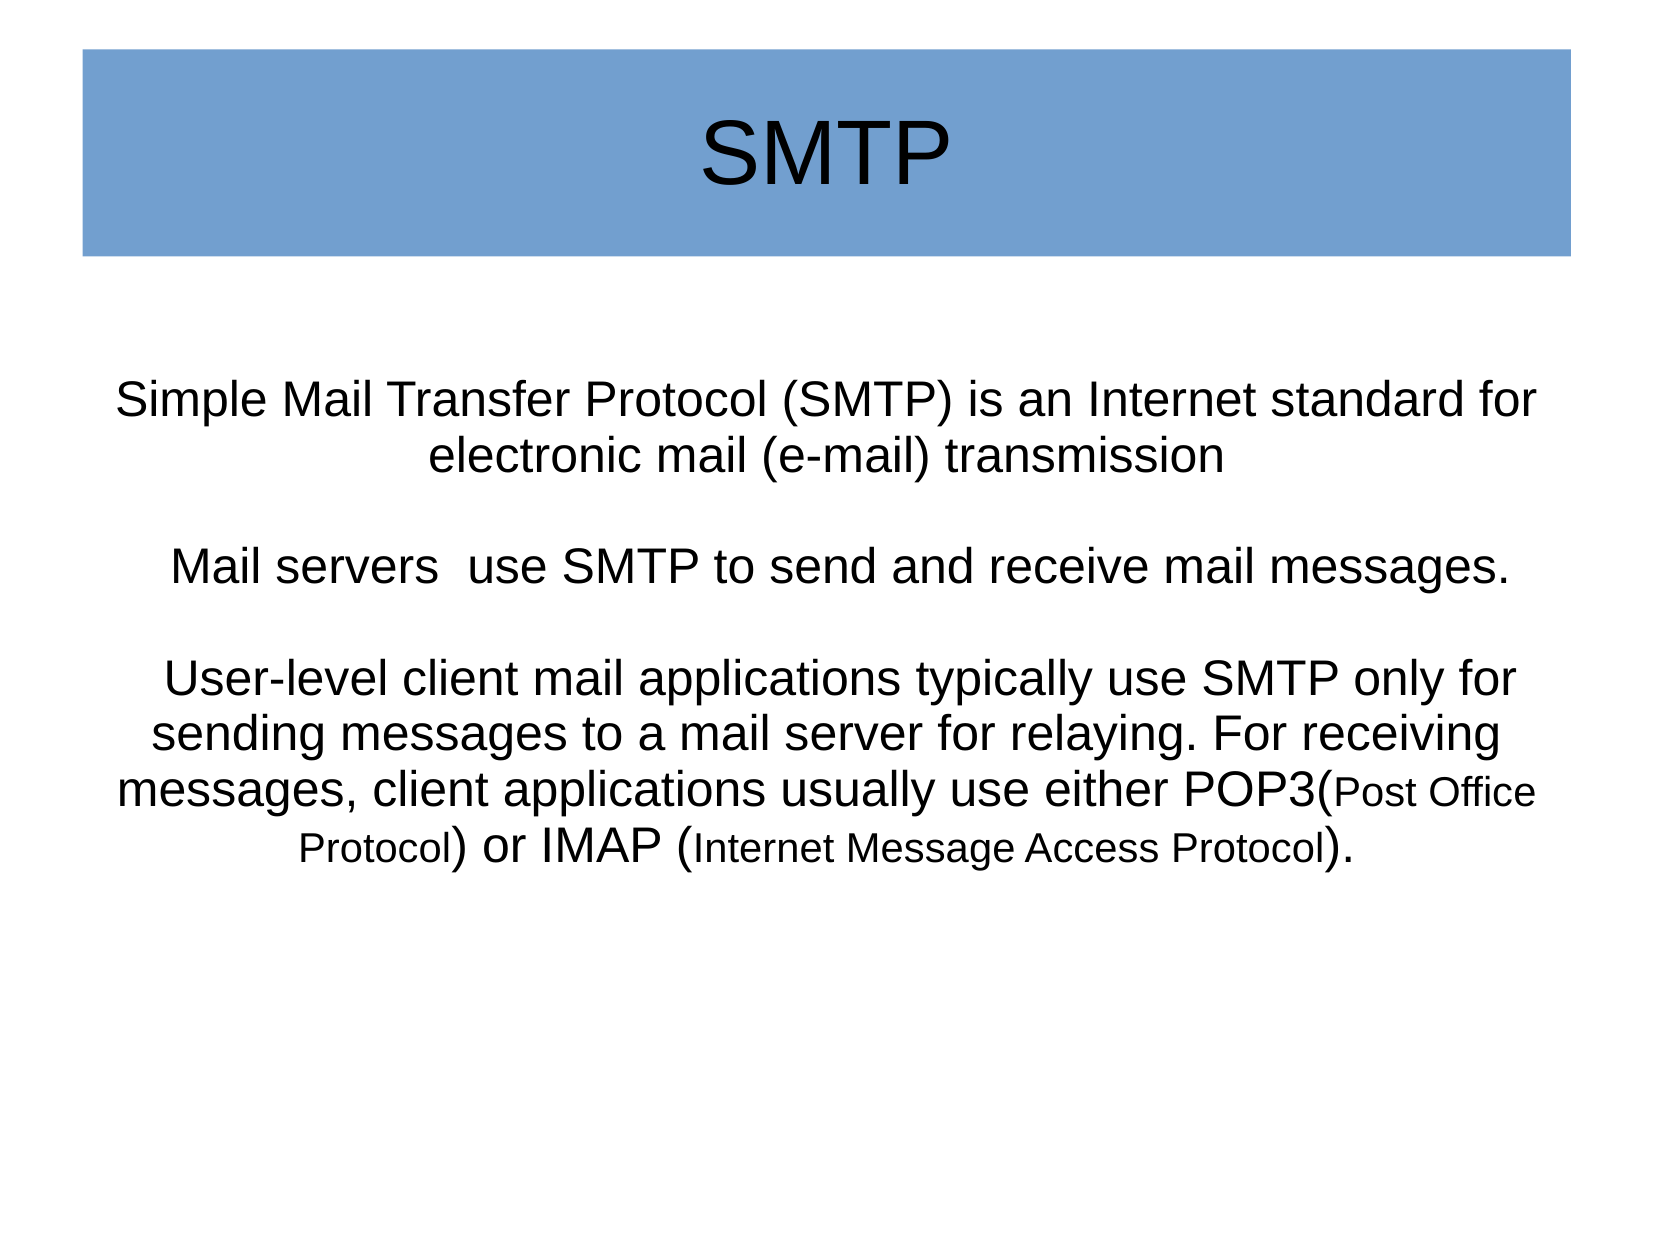

# SMTP
Simple Mail Transfer Protocol (SMTP) is an Internet standard for electronic mail (e-mail) transmission
 Mail servers use SMTP to send and receive mail messages.
 User-level client mail applications typically use SMTP only for sending messages to a mail server for relaying. For receiving messages, client applications usually use either POP3(Post Office Protocol) or IMAP (Internet Message Access Protocol).